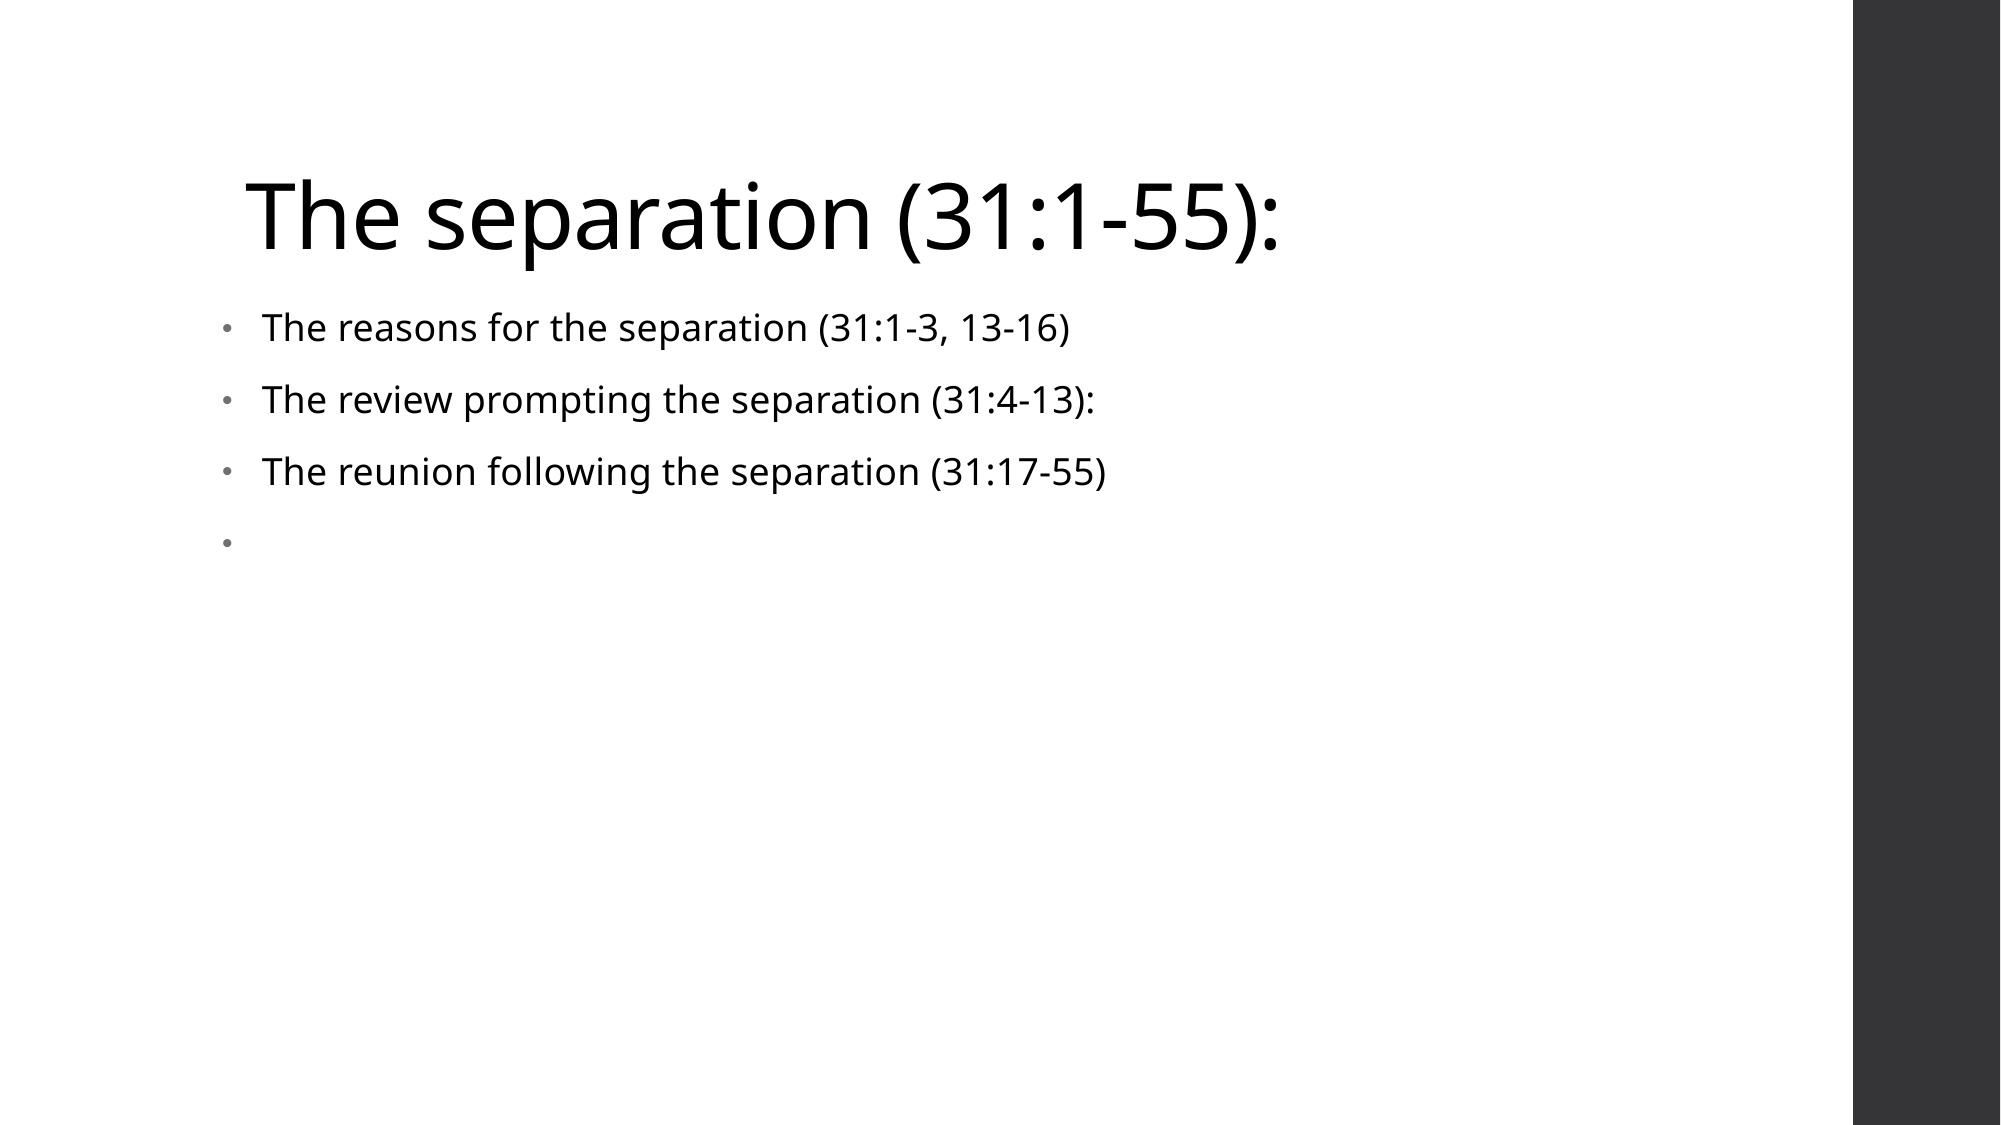

# The separation (31:1-55):
 The reasons for the separation (31:1-3, 13-16)
 The review prompting the separation (31:4-13):
 The reunion following the separation (31:17-55)